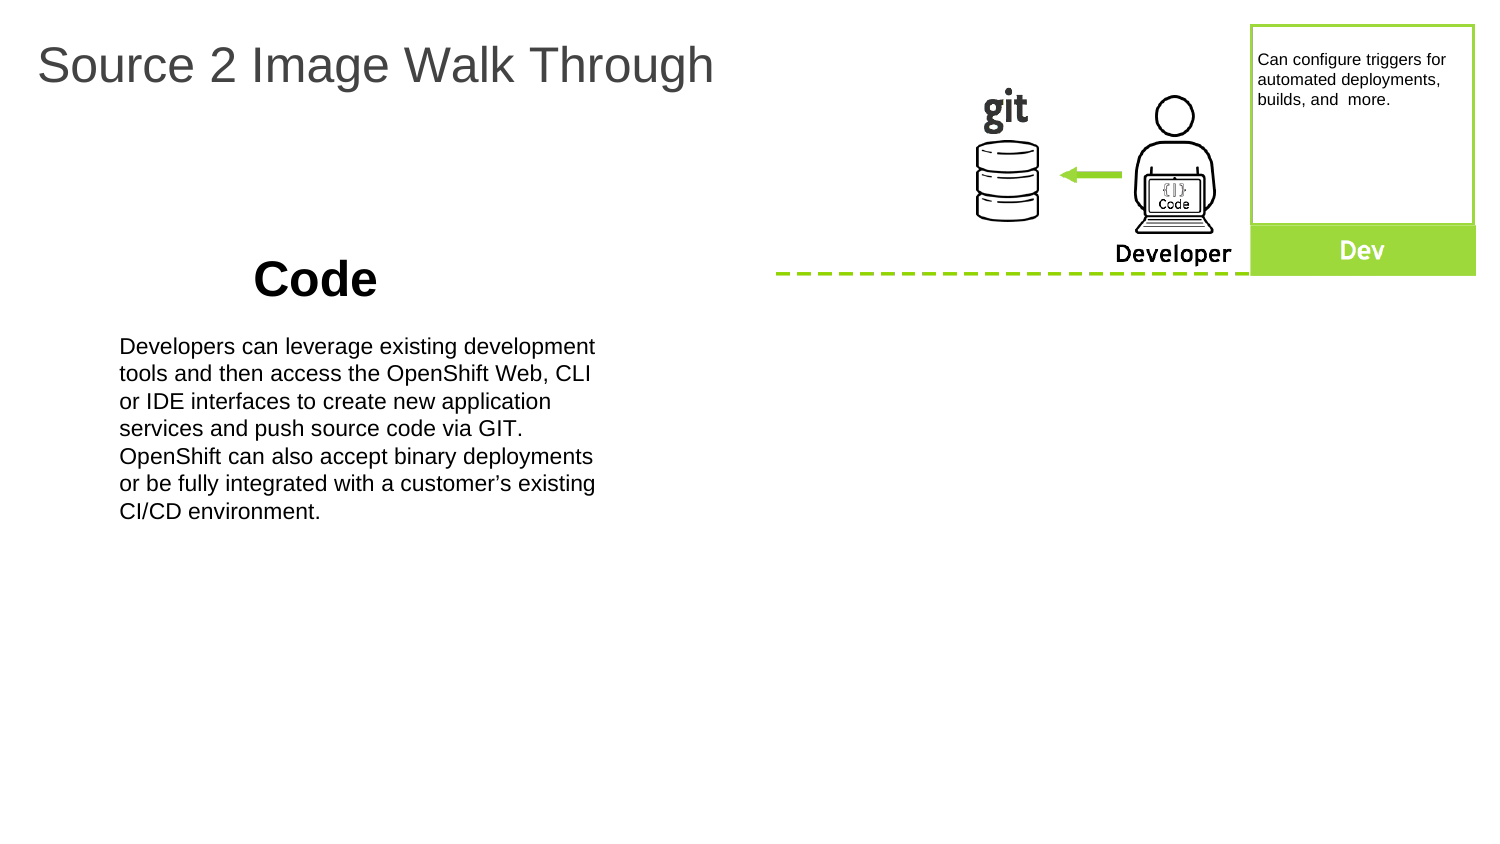

# Source 2 Image Walk Through
Can configure triggers for automated deployments, builds, and more.
Code
Developers can leverage existing development tools and then access the OpenShift Web, CLI or IDE interfaces to create new application services and push source code via GIT. OpenShift can also accept binary deployments or be fully integrated with a customer’s existing CI/CD environment.